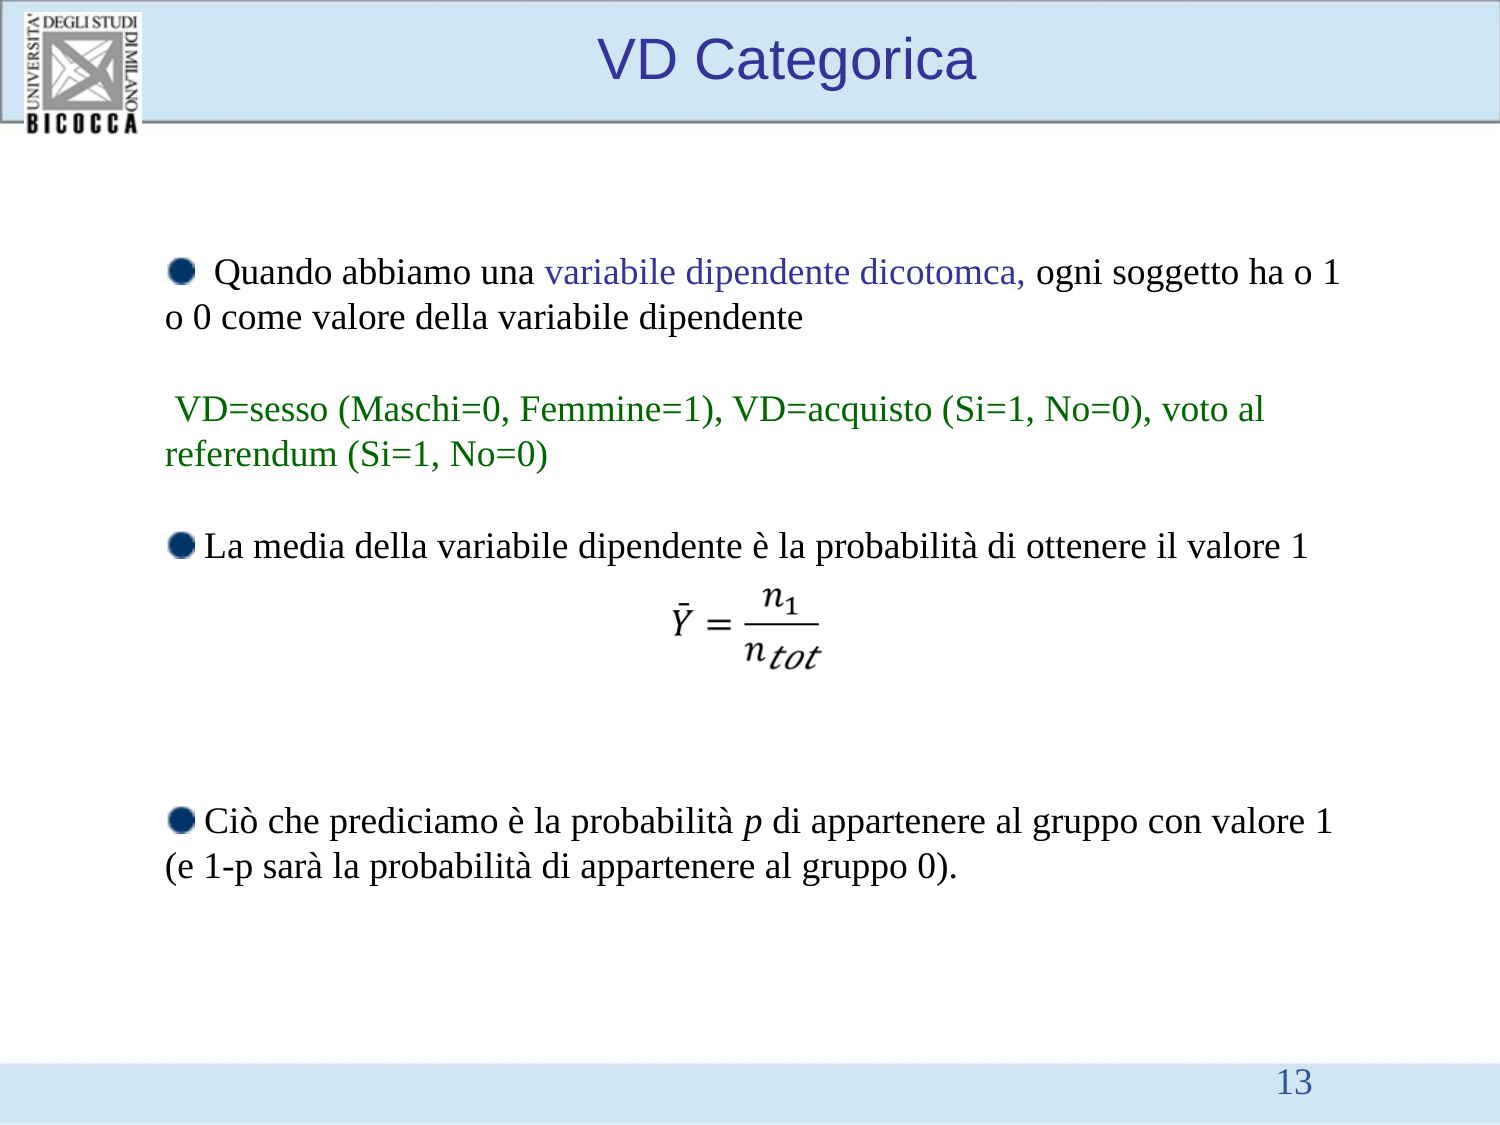

# VD Categorica
 Quando abbiamo una variabile dipendente dicotomca, ogni soggetto ha o 1 o 0 come valore della variabile dipendente
 VD=sesso (Maschi=0, Femmine=1), VD=acquisto (Si=1, No=0), voto al referendum (Si=1, No=0)
 La media della variabile dipendente è la probabilità di ottenere il valore 1
 Ciò che prediciamo è la probabilità p di appartenere al gruppo con valore 1 (e 1-p sarà la probabilità di appartenere al gruppo 0).